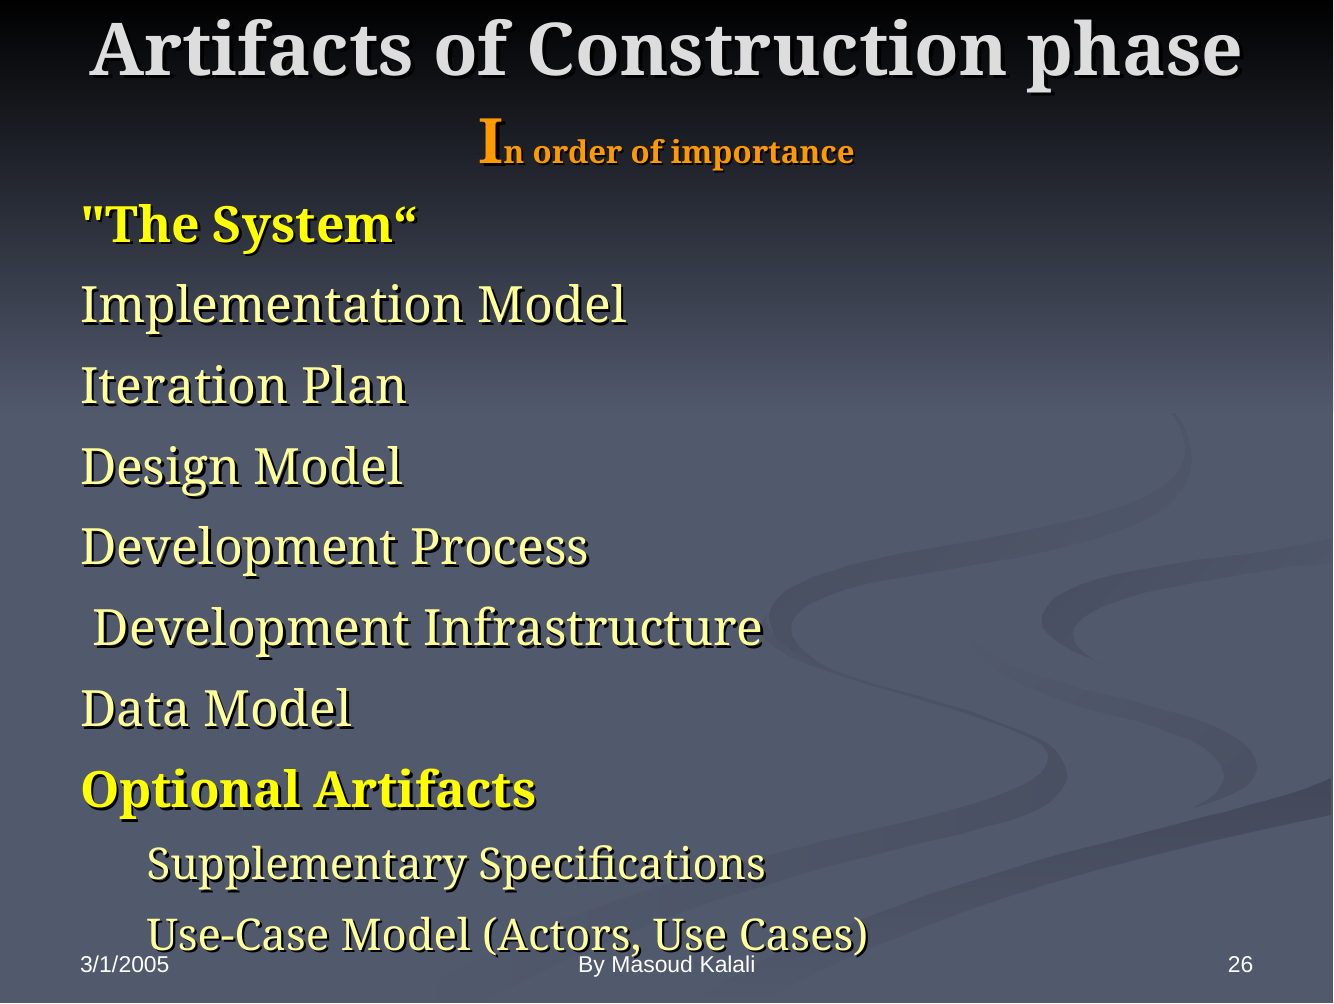

# Artifacts of Construction phase In order of importance
"The System“
Implementation Model
Iteration Plan
Design Model
Development Process
 Development Infrastructure
Data Model
Optional Artifacts
Supplementary Specifications
Use-Case Model (Actors, Use Cases)
By Masoud Kalali
26
3/1/2005